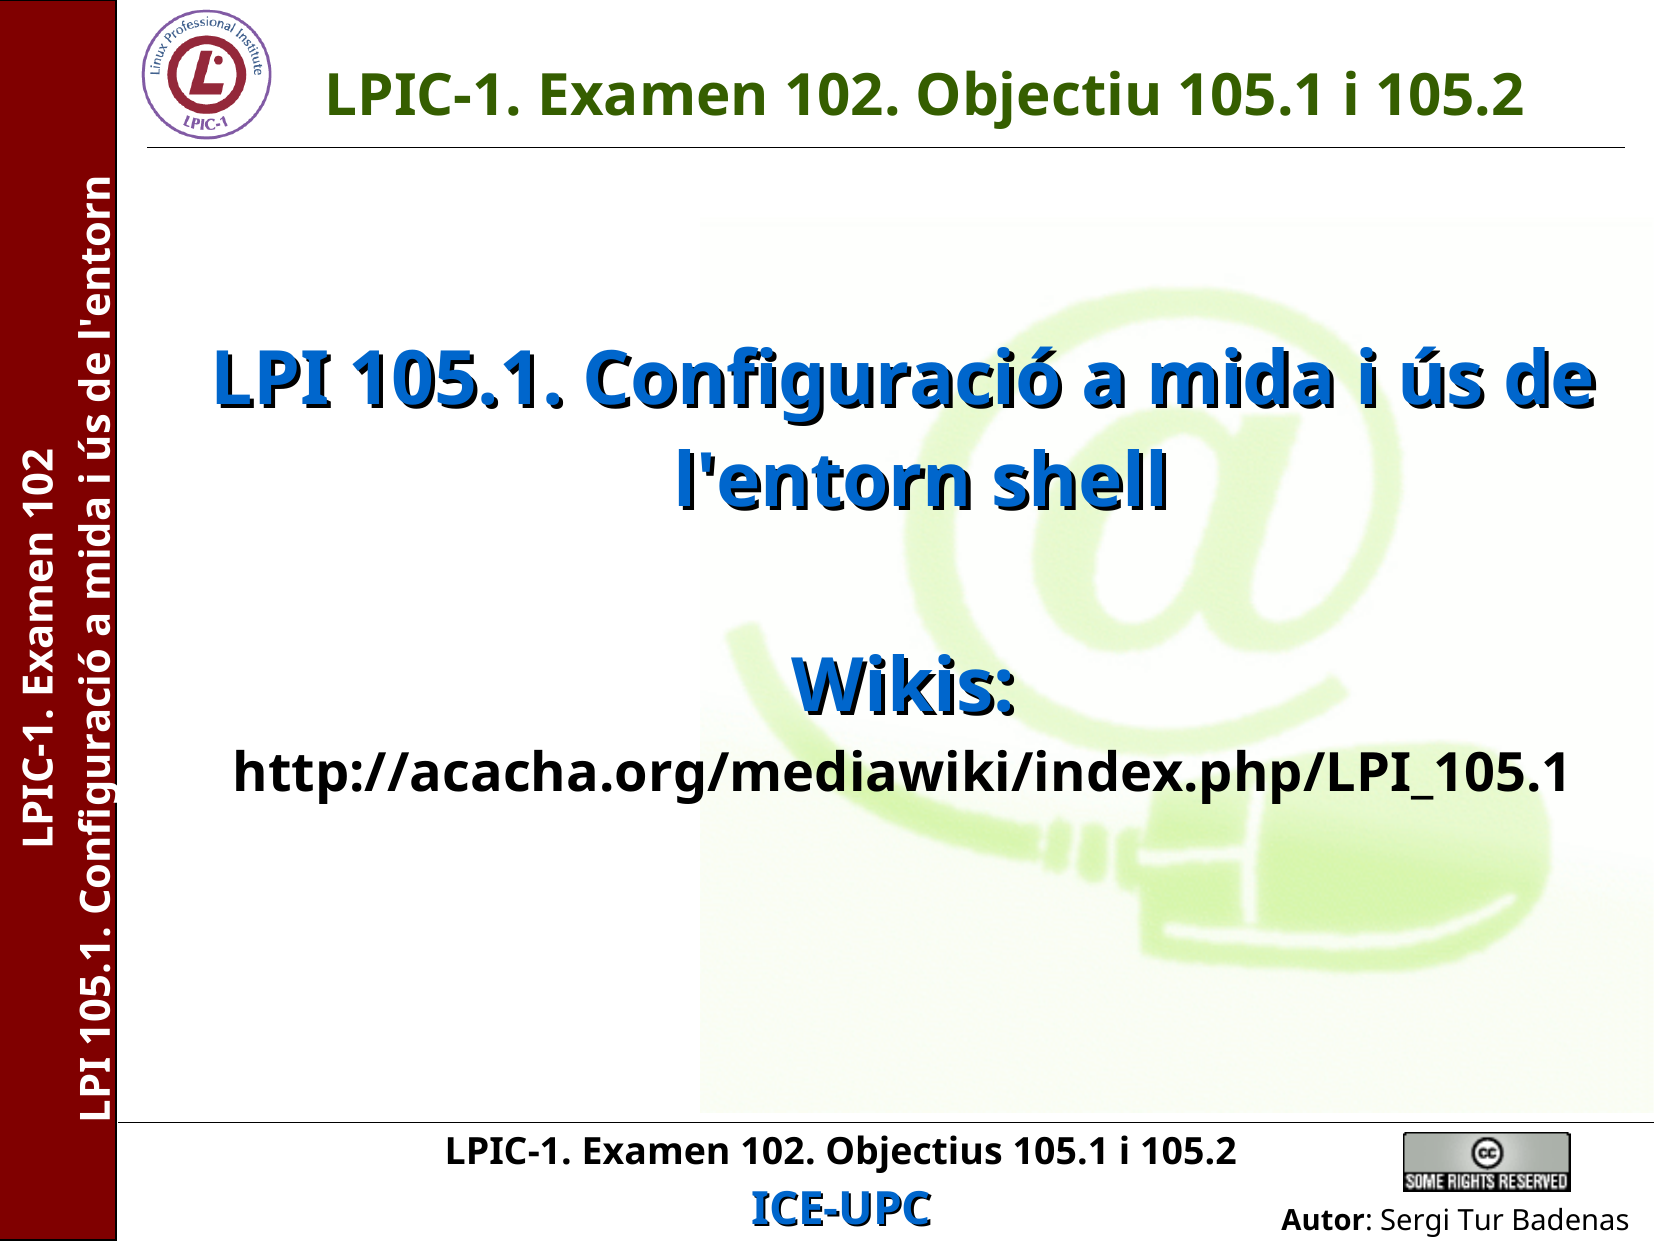

LPIC-1. Examen 102. Objectiu 105.1 i 105.2
# LPI 105.1. Configuració a mida i ús de l'entorn shell
Wikis:
http://acacha.org/mediawiki/index.php/LPI_105.1